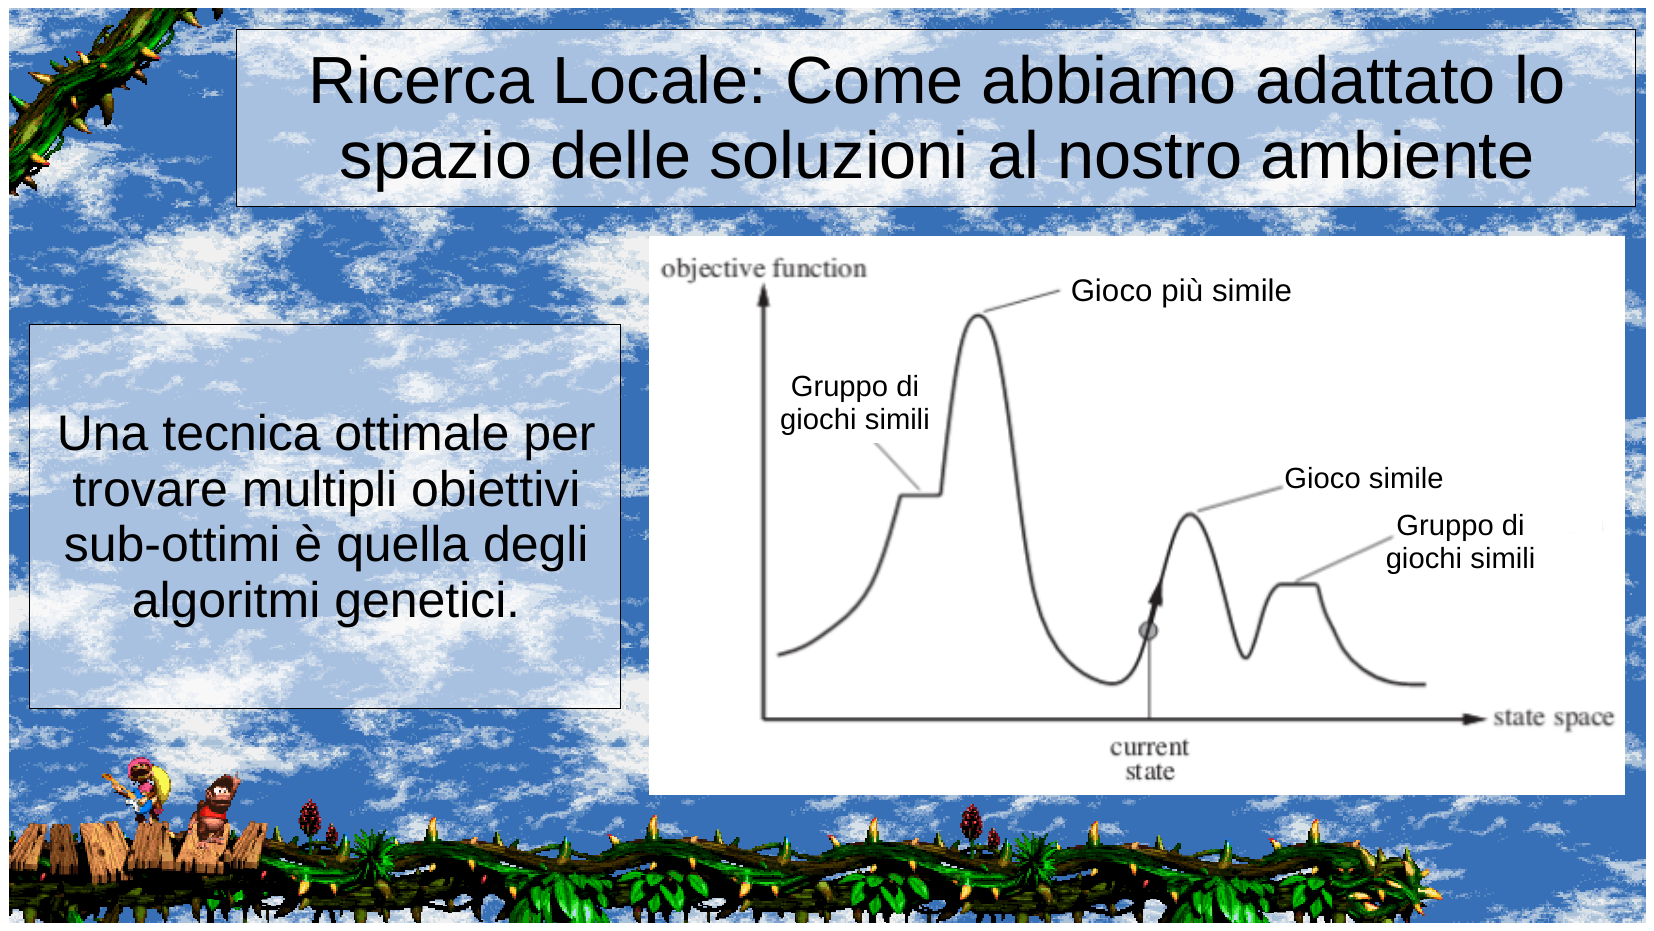

# Ricerca Locale: Come abbiamo adattato lo spazio delle soluzioni al nostro ambiente
Gioco più simile
Una tecnica ottimale per trovare multipli obiettivi sub-ottimi è quella degli algoritmi genetici.
Gruppo di
giochi simili
Gioco simile
Gruppo di
giochi simili